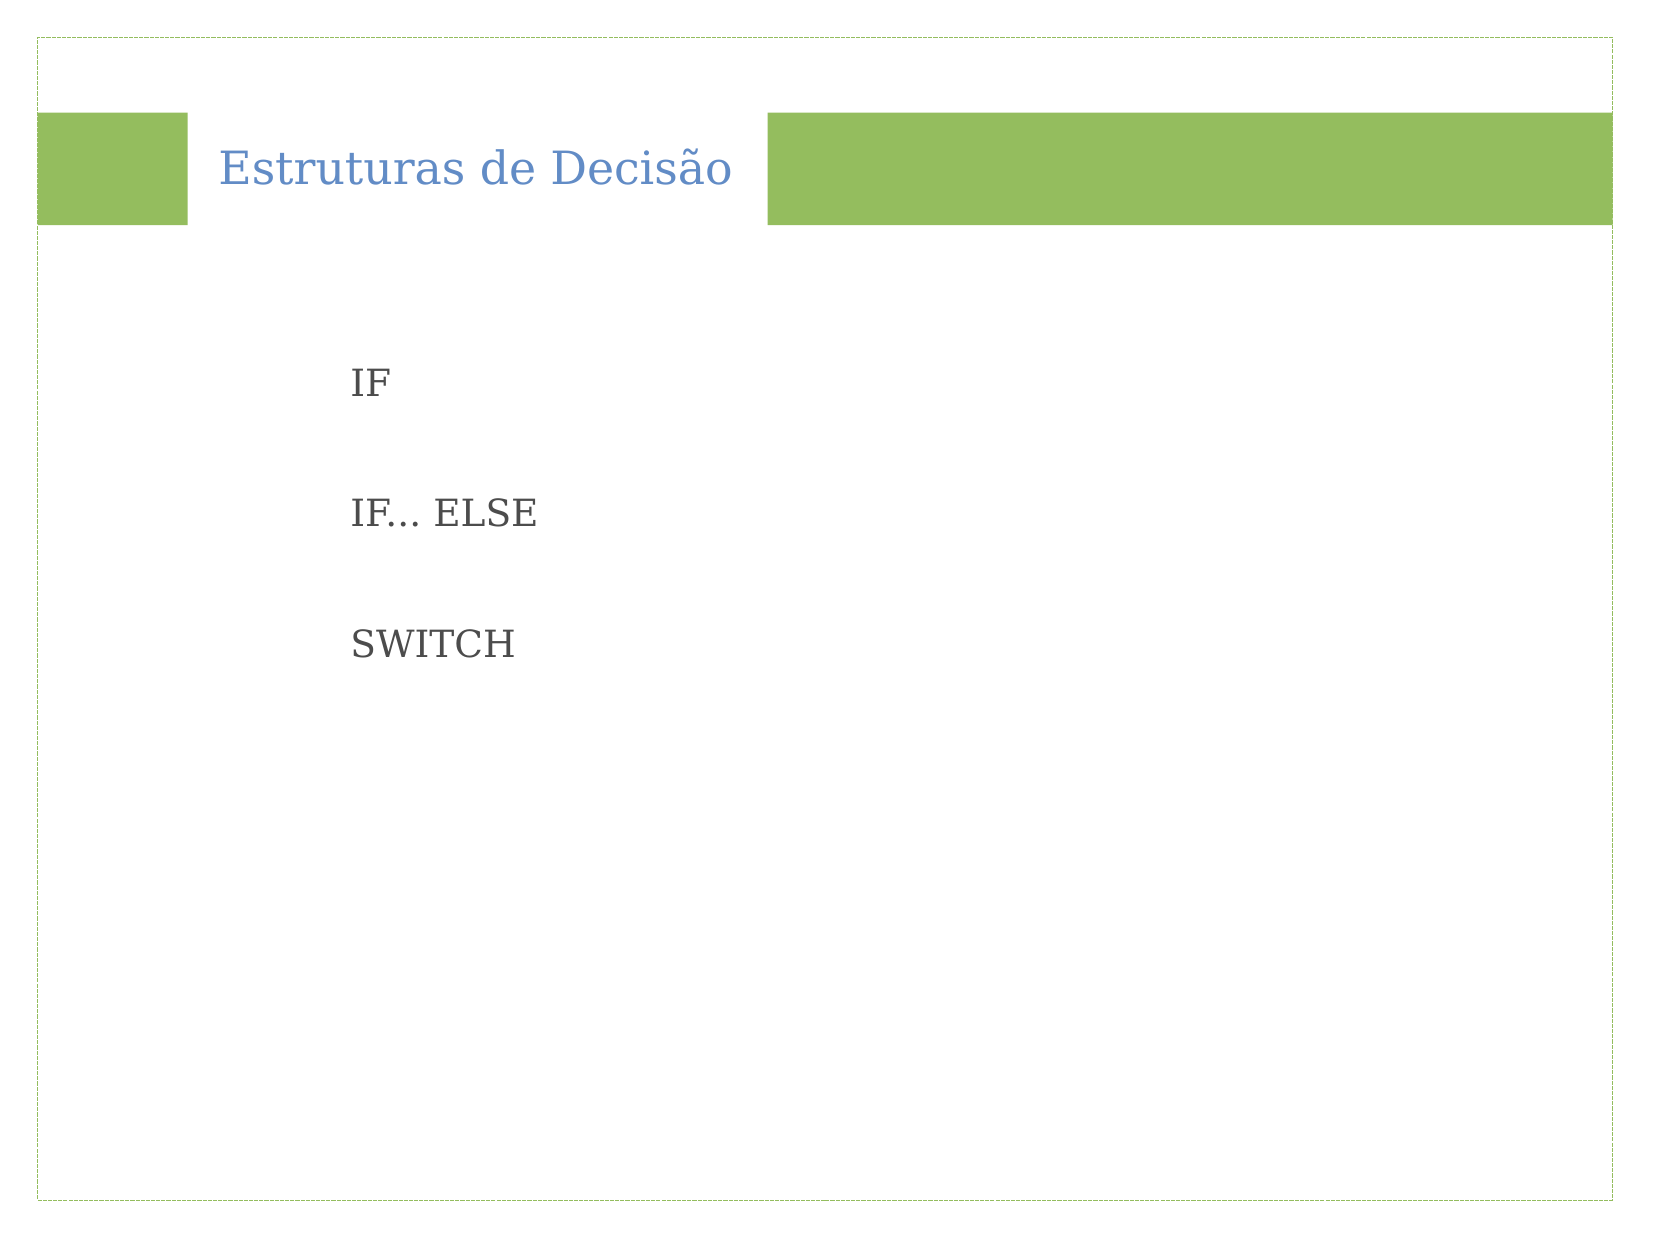

Estruturas de Decisão
IF
IF... ELSE
SWITCH